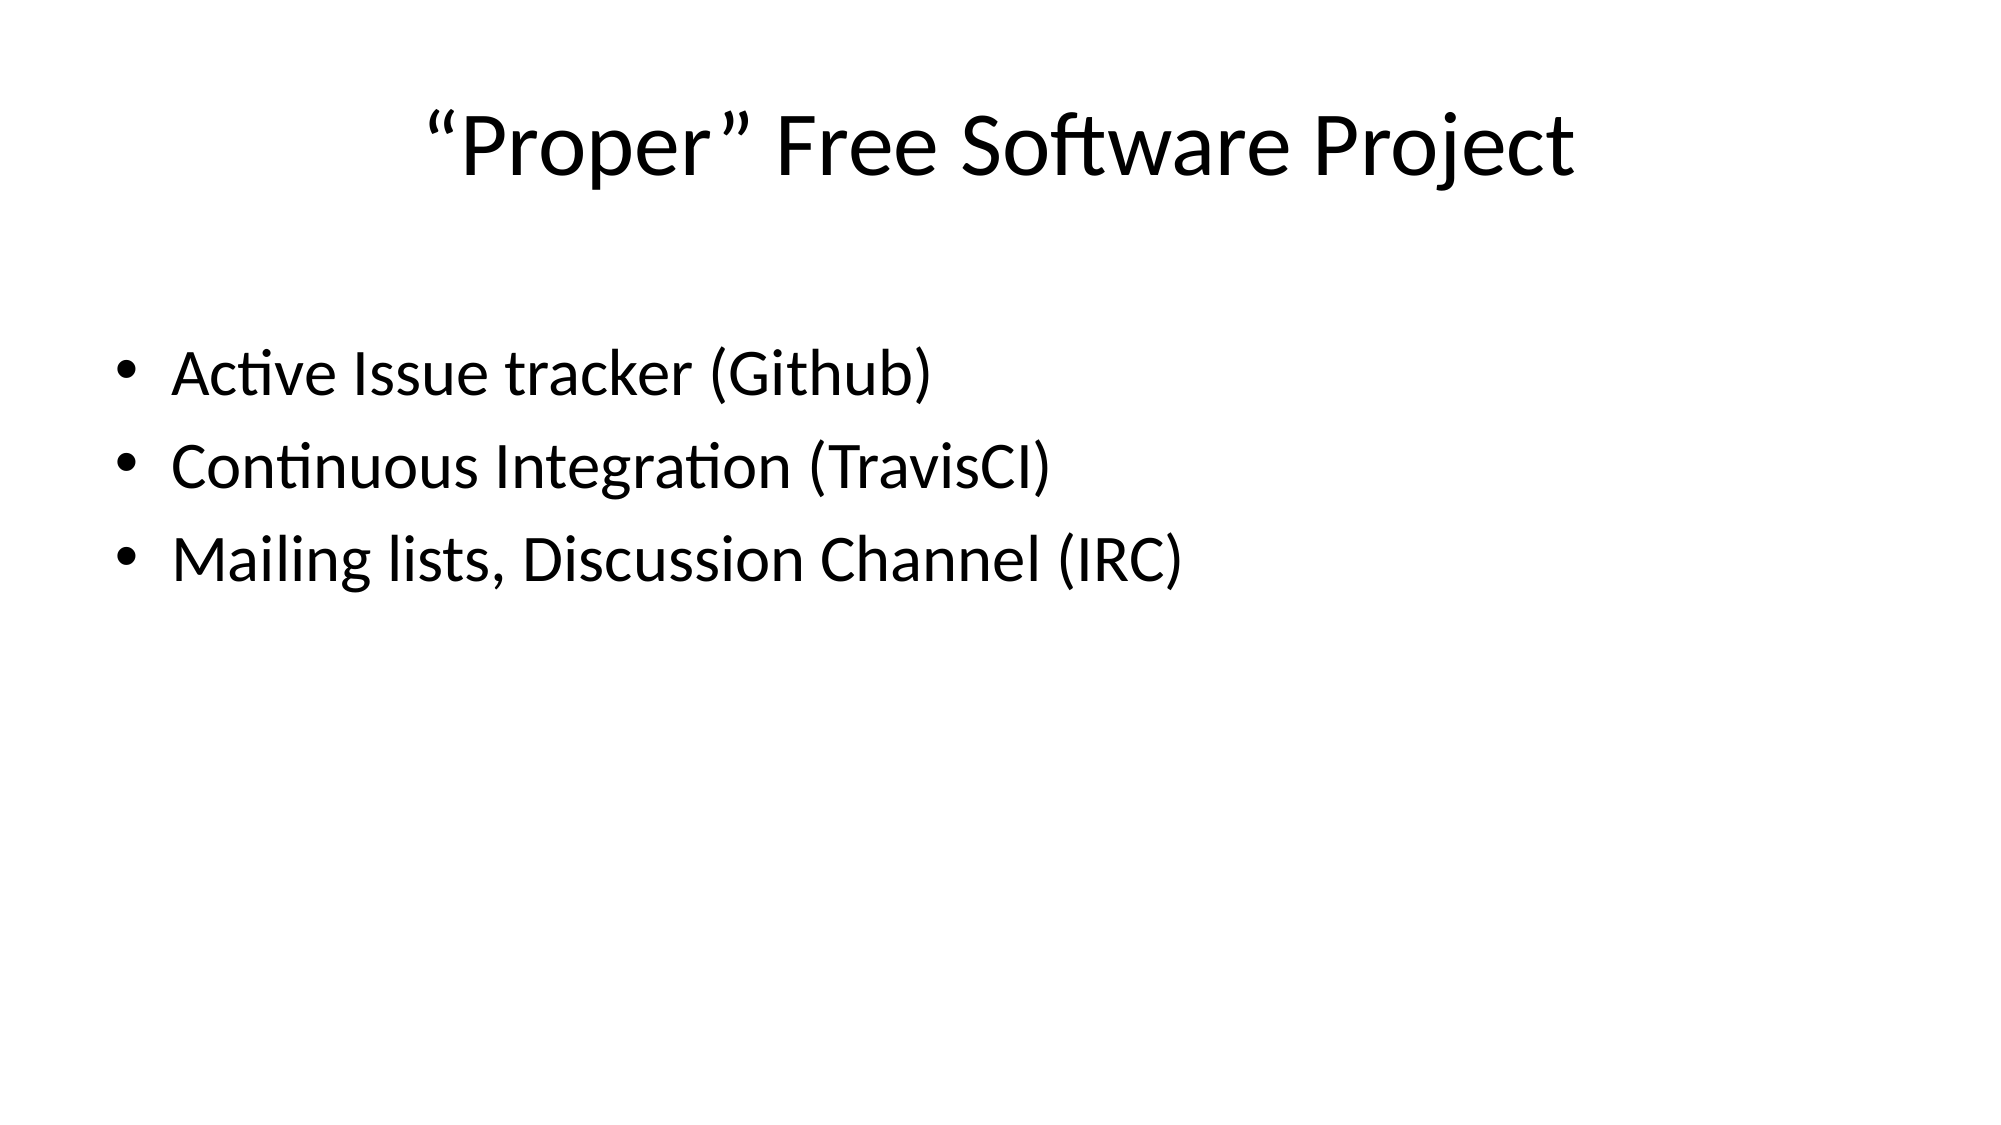

“Proper” Free Software Project
Active Issue tracker (Github)
Continuous Integration (TravisCI)
Mailing lists, Discussion Channel (IRC)